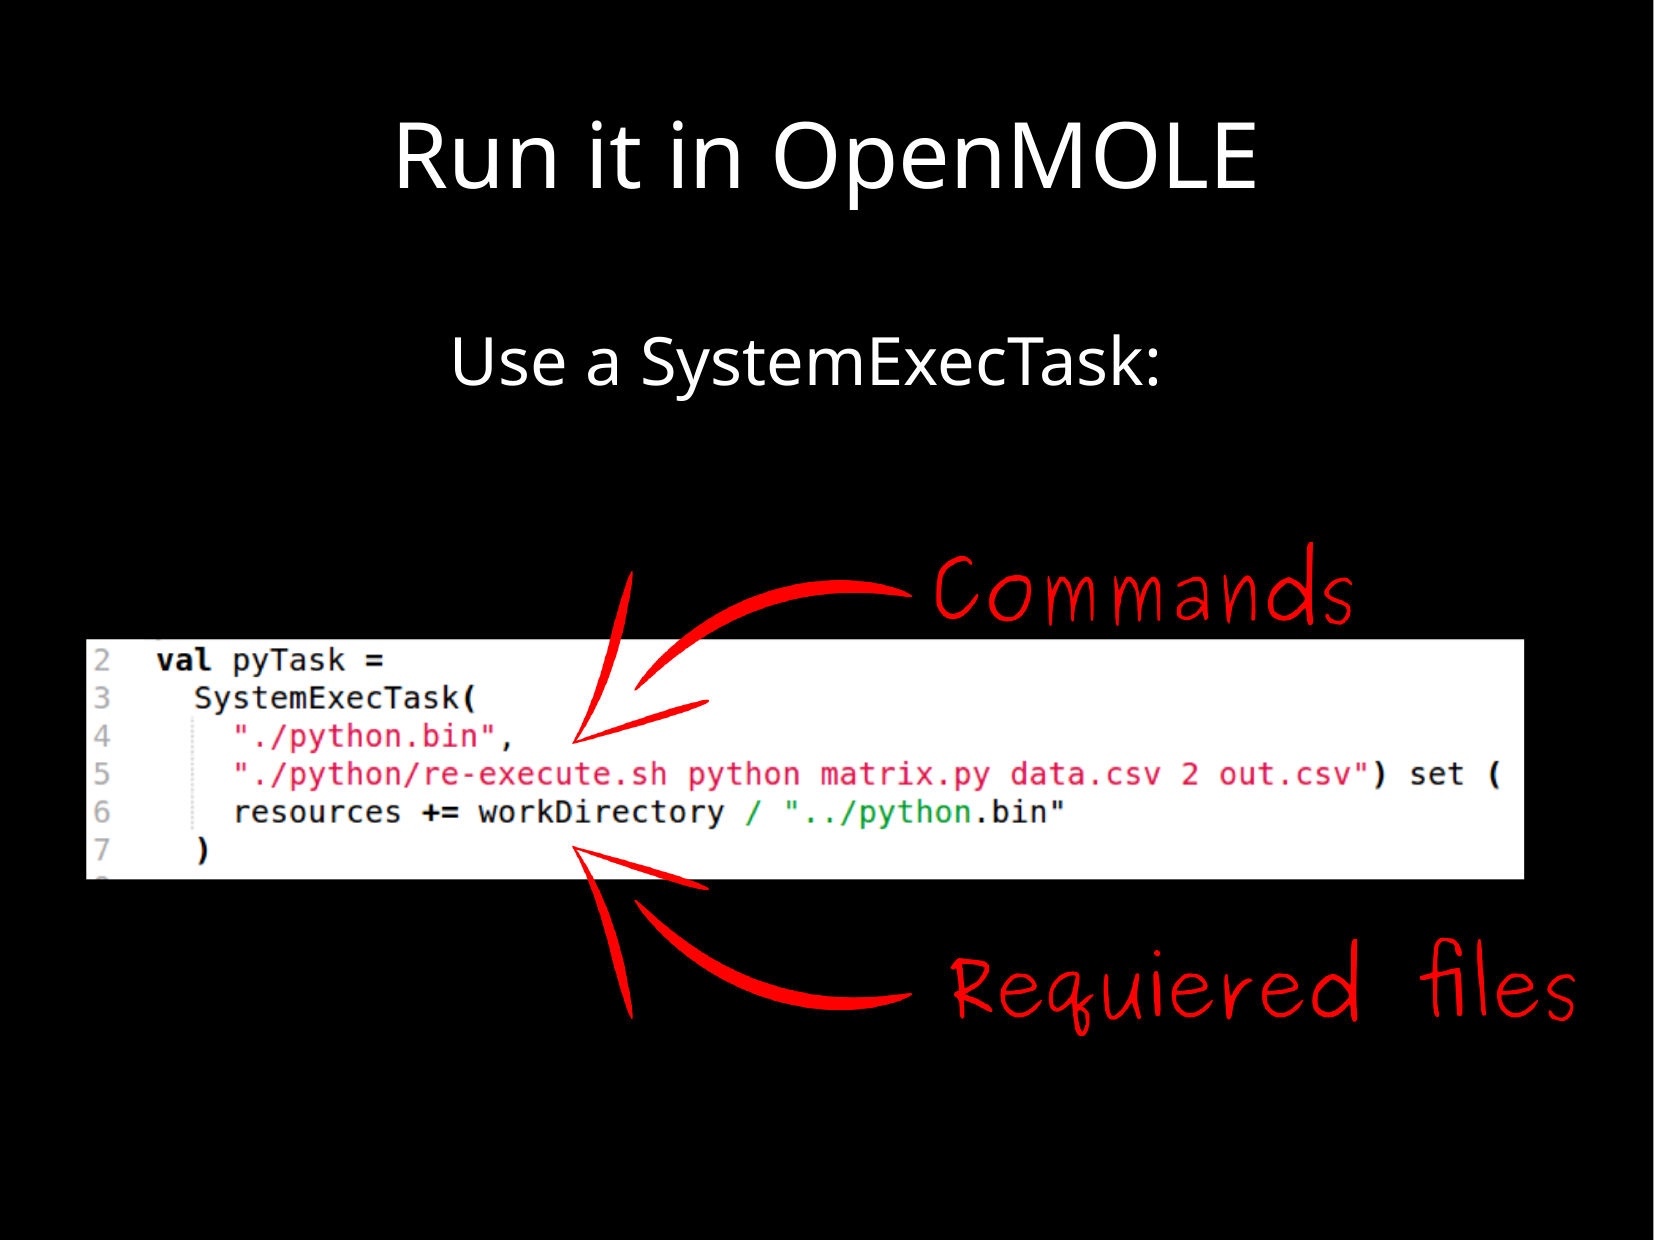

# Run it in OpenMOLE
Use a SystemExecTask: